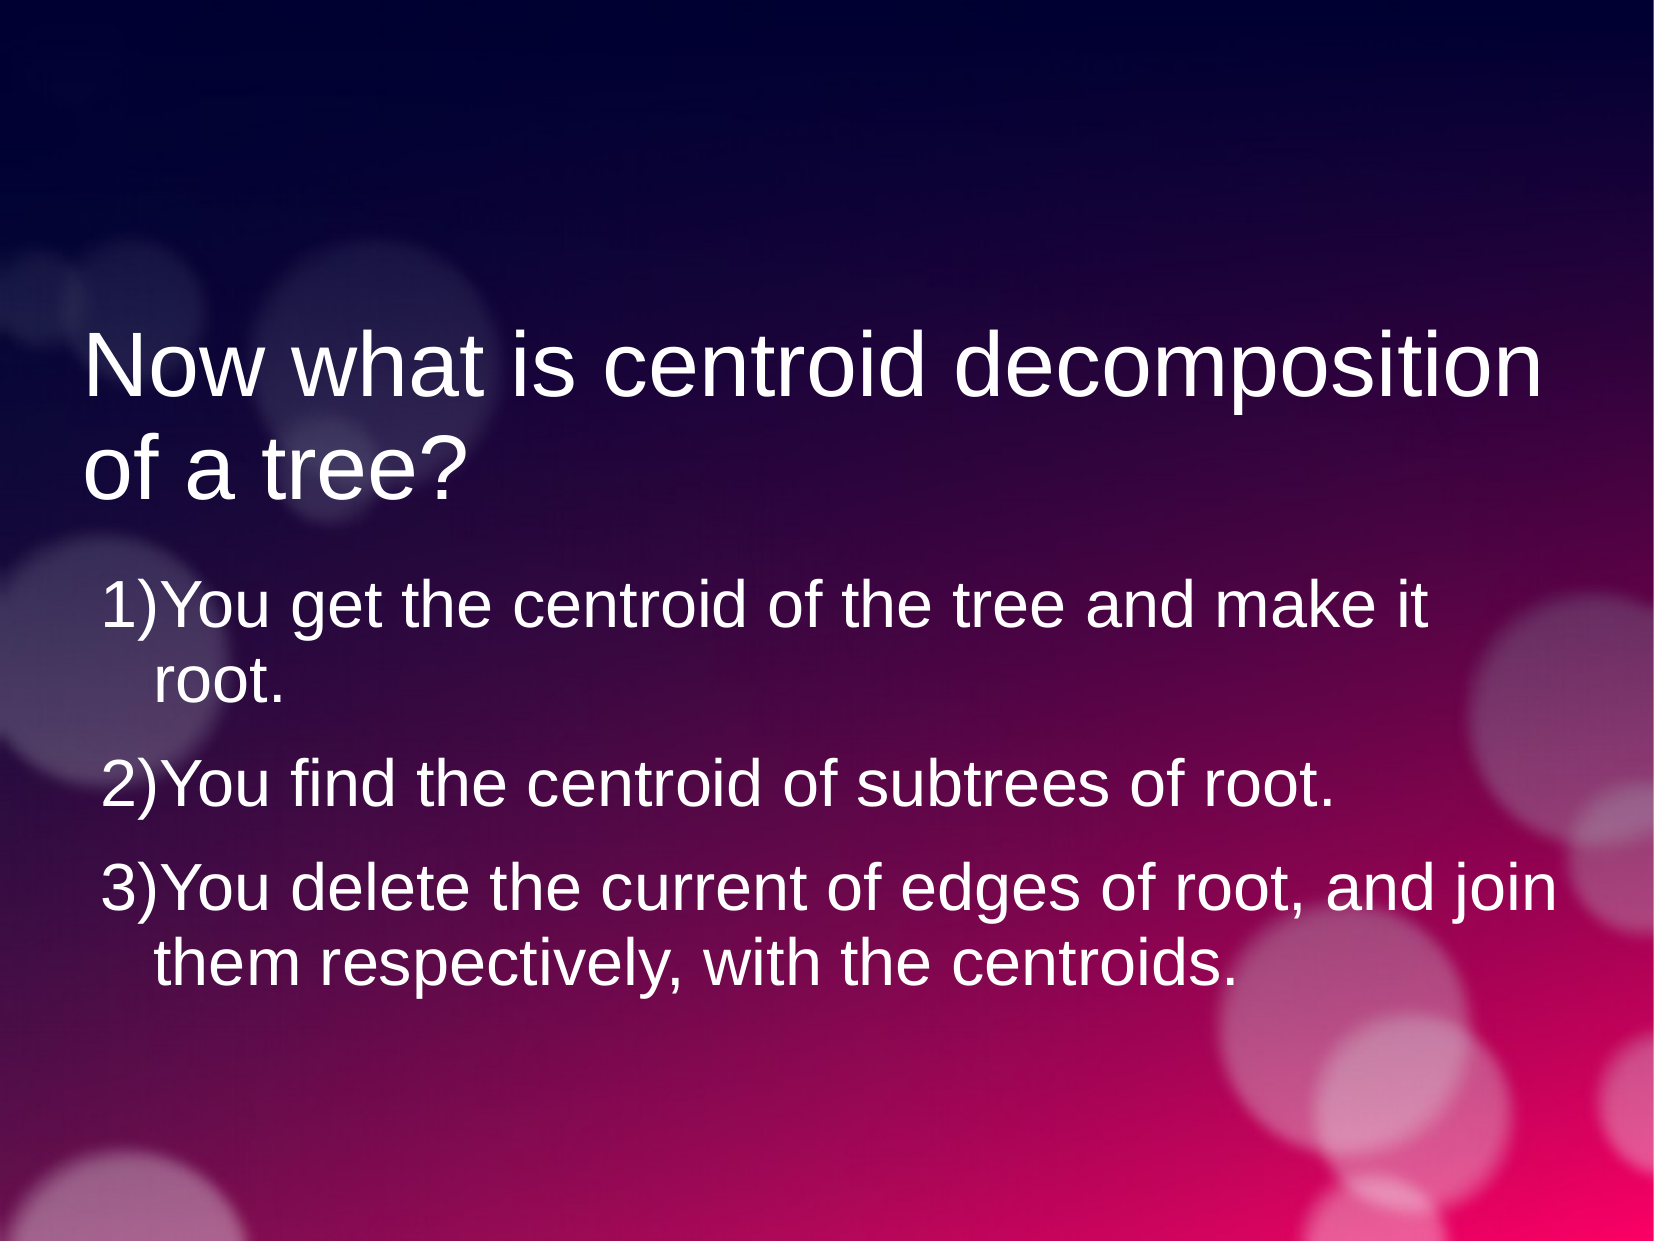

# Now what is centroid decomposition of a tree?
You get the centroid of the tree and make it root.
You find the centroid of subtrees of root.
You delete the current of edges of root, and join them respectively, with the centroids.